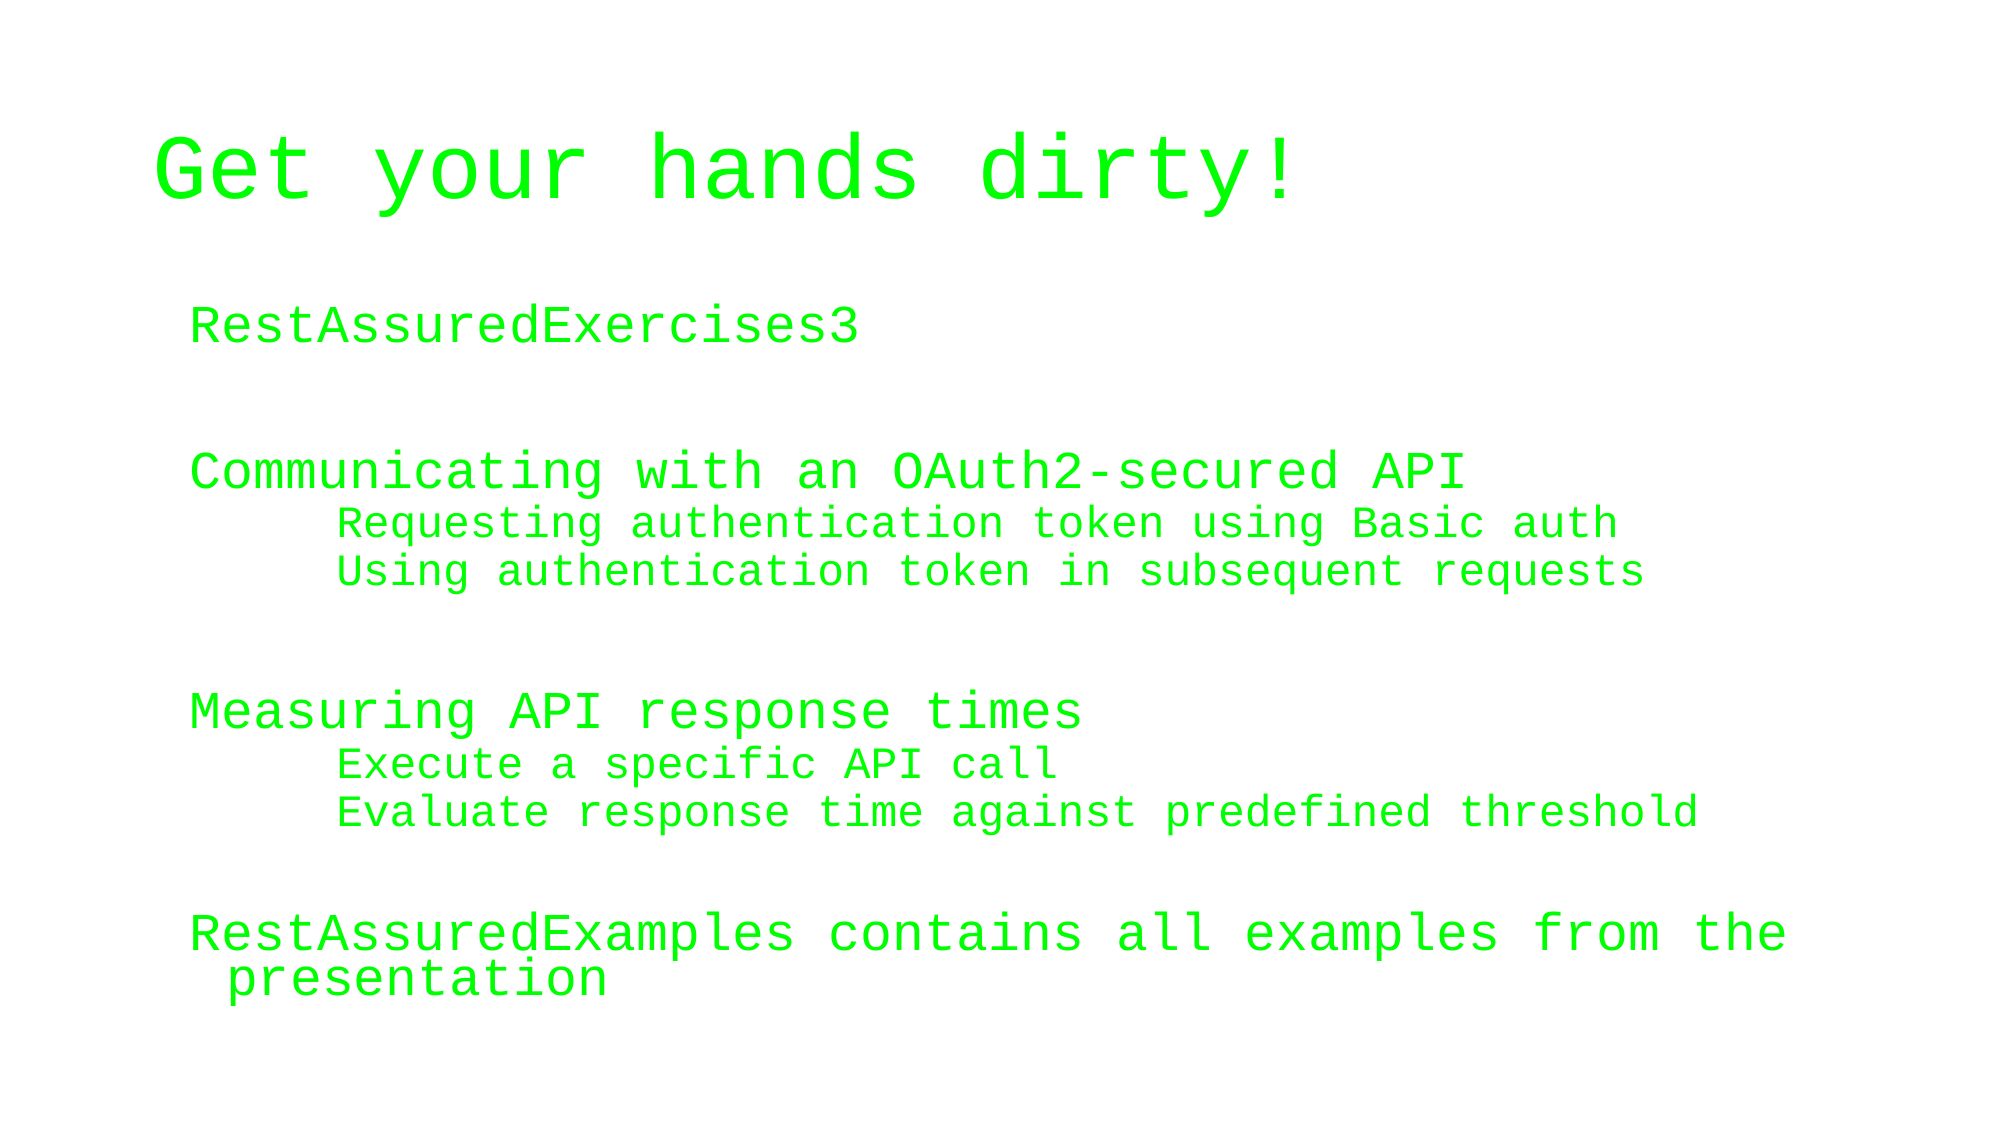

# Get your hands dirty!
RestAssuredExercises3
Communicating with an OAuth2-secured API
Requesting authentication token using Basic auth
Using authentication token in subsequent requests
Measuring API response times
Execute a specific API call
Evaluate response time against predefined threshold
RestAssuredExamples contains all examples from the presentation